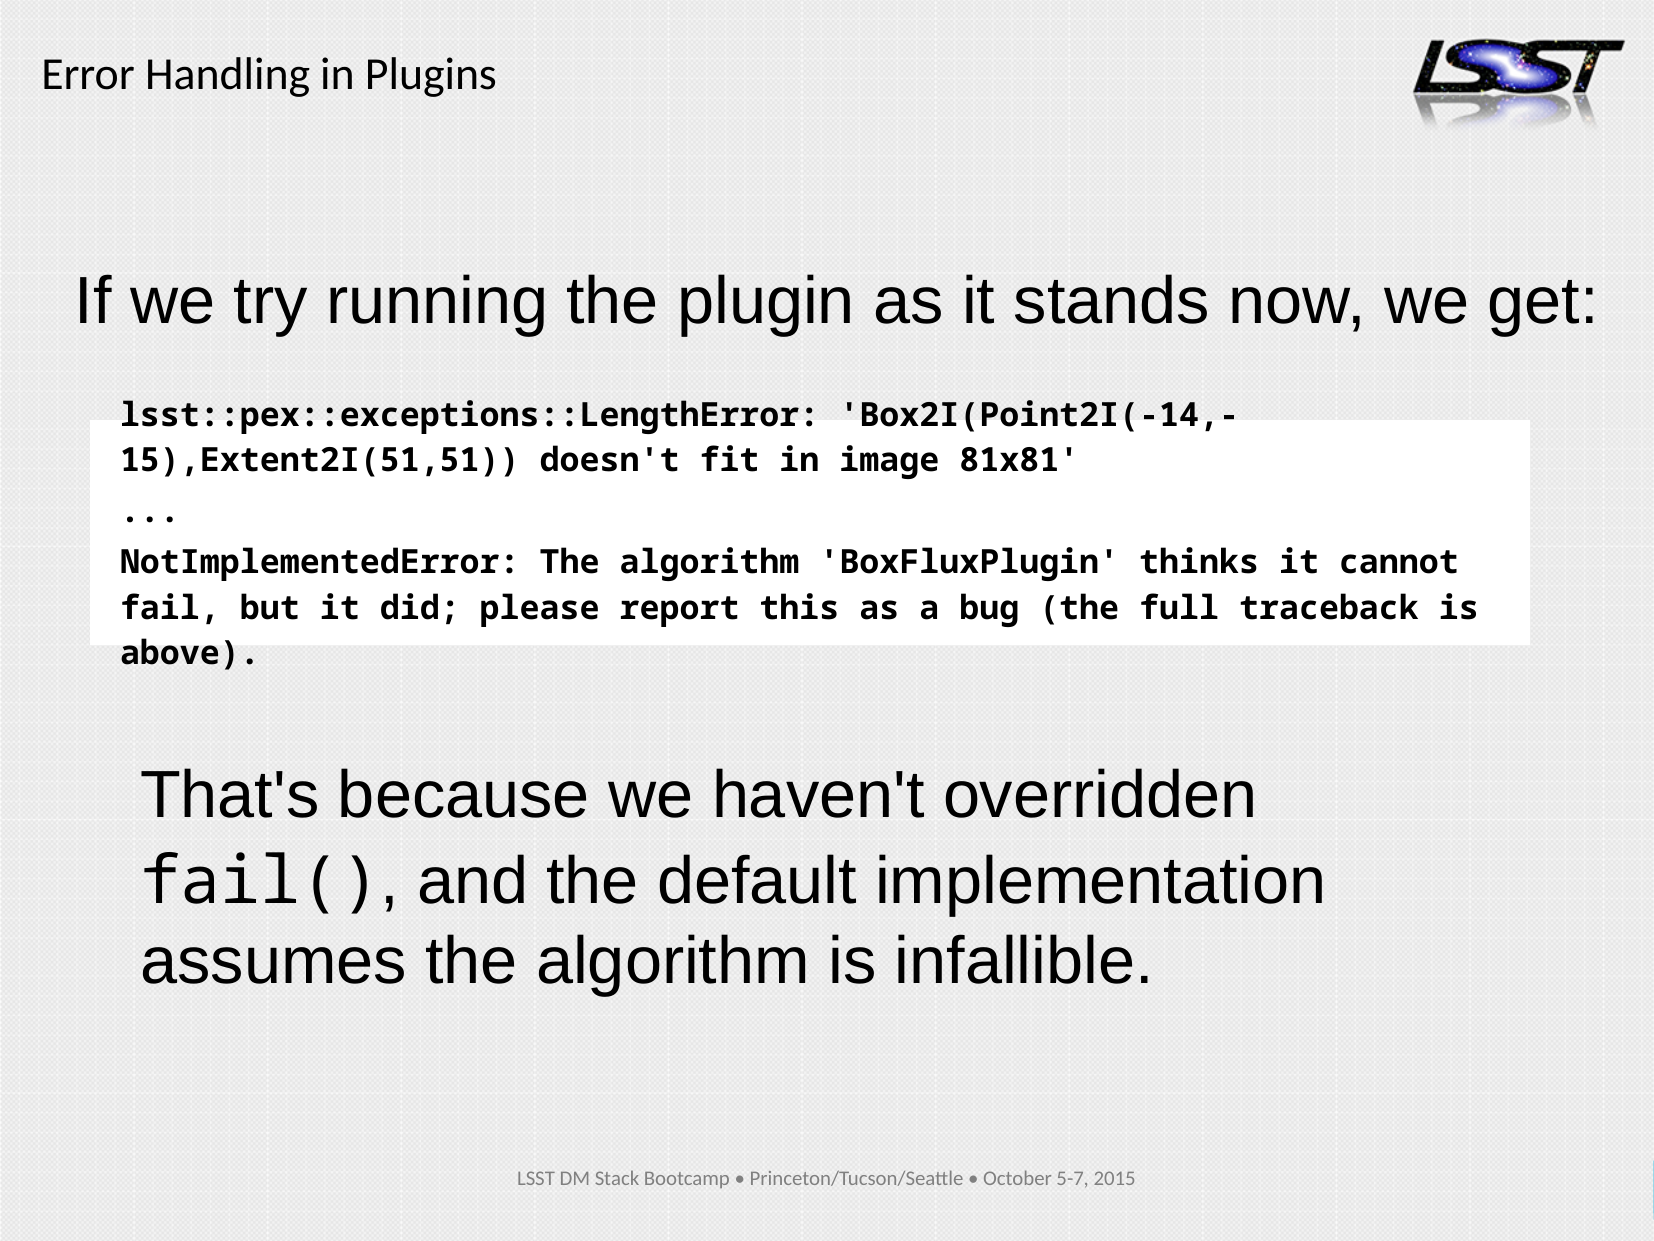

# Error Handling in Plugins
If we try running the plugin as it stands now, we get:
lsst::pex::exceptions::LengthError: 'Box2I(Point2I(-14,-15),Extent2I(51,51)) doesn't fit in image 81x81'
...
NotImplementedError: The algorithm 'BoxFluxPlugin' thinks it cannot fail, but it did; please report this as a bug (the full traceback is above).
That's because we haven't overridden fail(), and the default implementation assumes the algorithm is infallible.